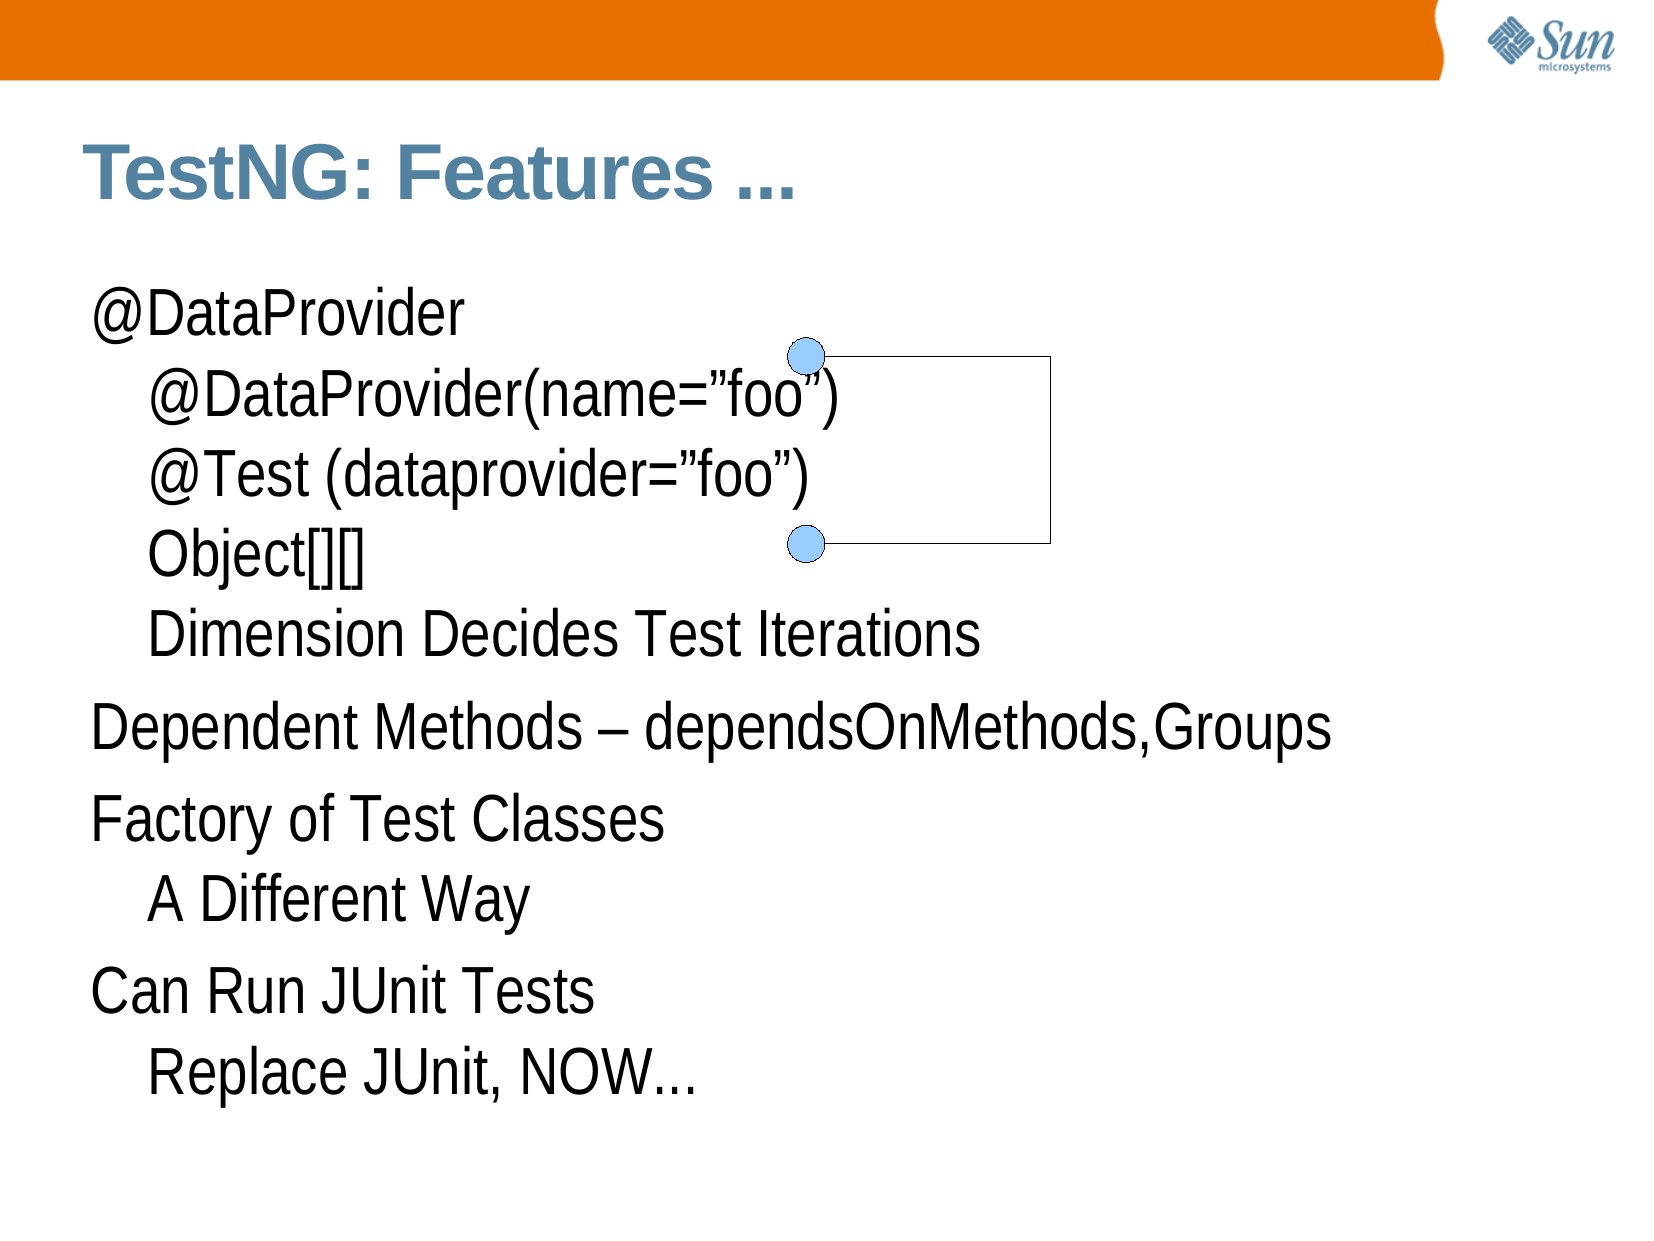

# TestNG: Features ...
@DataProvider
@DataProvider(name=”foo”)
@Test (dataprovider=”foo”)
Object[][]
Dimension Decides Test Iterations
Dependent Methods – dependsOnMethods,Groups
Factory of Test Classes
A Different Way
Can Run JUnit Tests
Replace JUnit, NOW...